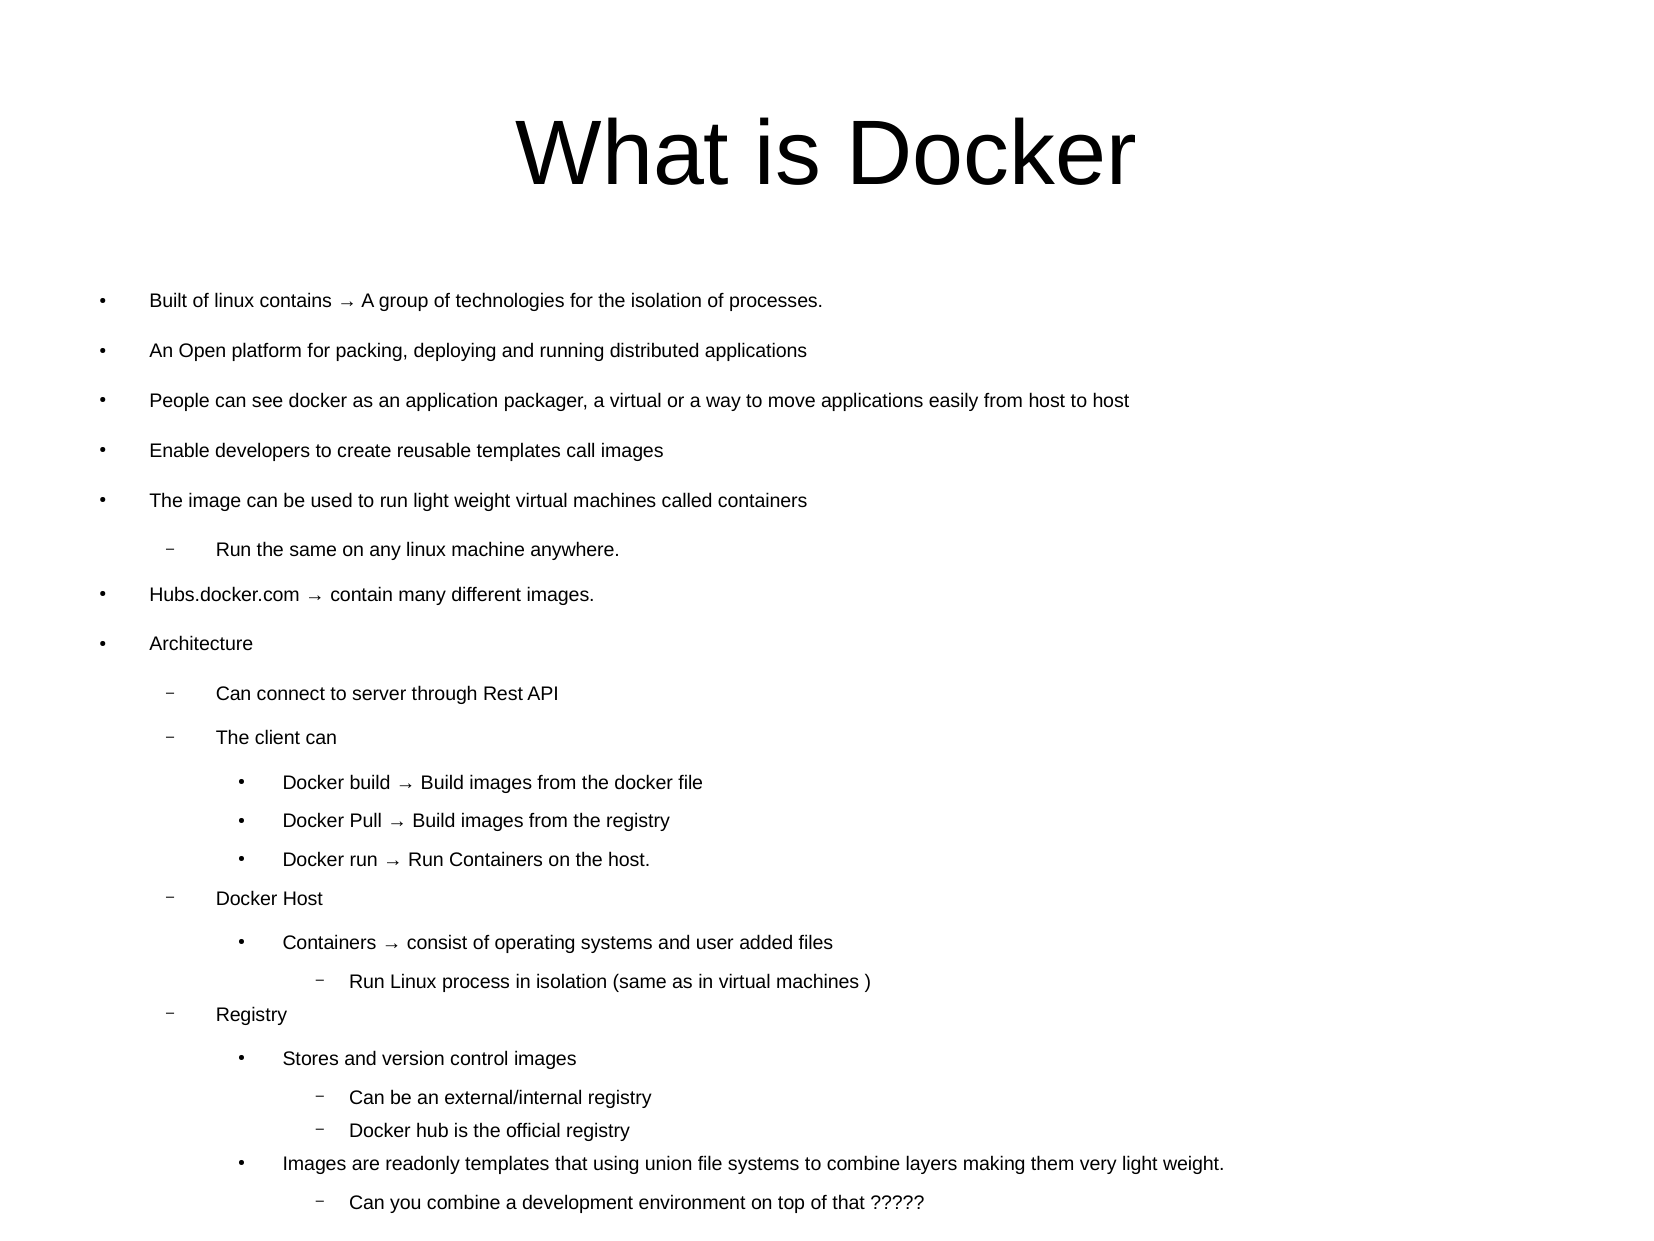

# What is Docker
Built of linux contains → A group of technologies for the isolation of processes.
An Open platform for packing, deploying and running distributed applications
People can see docker as an application packager, a virtual or a way to move applications easily from host to host
Enable developers to create reusable templates call images
The image can be used to run light weight virtual machines called containers
Run the same on any linux machine anywhere.
Hubs.docker.com → contain many different images.
Architecture
Can connect to server through Rest API
The client can
Docker build → Build images from the docker file
Docker Pull → Build images from the registry
Docker run → Run Containers on the host.
Docker Host
Containers → consist of operating systems and user added files
Run Linux process in isolation (same as in virtual machines )
Registry
Stores and version control images
Can be an external/internal registry
Docker hub is the official registry
Images are readonly templates that using union file systems to combine layers making them very light weight.
Can you combine a development environment on top of that ?????